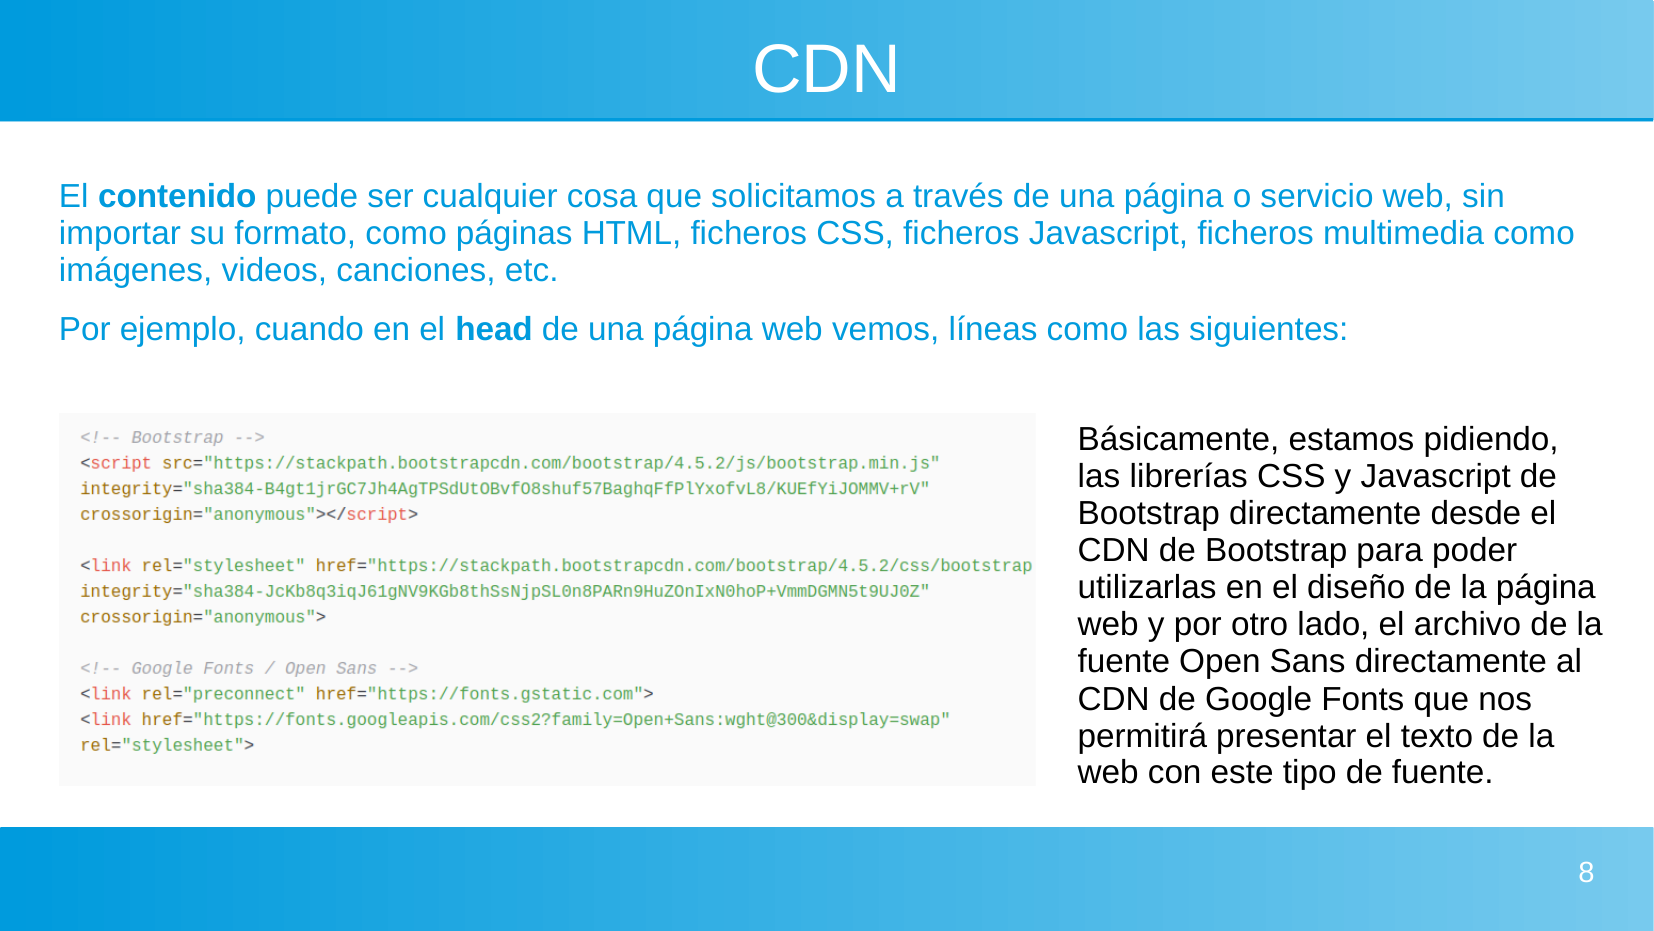

# CDN
El contenido puede ser cualquier cosa que solicitamos a través de una página o servicio web, sin importar su formato, como páginas HTML, ficheros CSS, ficheros Javascript, ficheros multimedia como imágenes, videos, canciones, etc.
Por ejemplo, cuando en el head de una página web vemos, líneas como las siguientes:
Básicamente, estamos pidiendo, las librerías CSS y Javascript de Bootstrap directamente desde el CDN de Bootstrap para poder utilizarlas en el diseño de la página web y por otro lado, el archivo de la fuente Open Sans directamente al CDN de Google Fonts que nos permitirá presentar el texto de la web con este tipo de fuente.
8